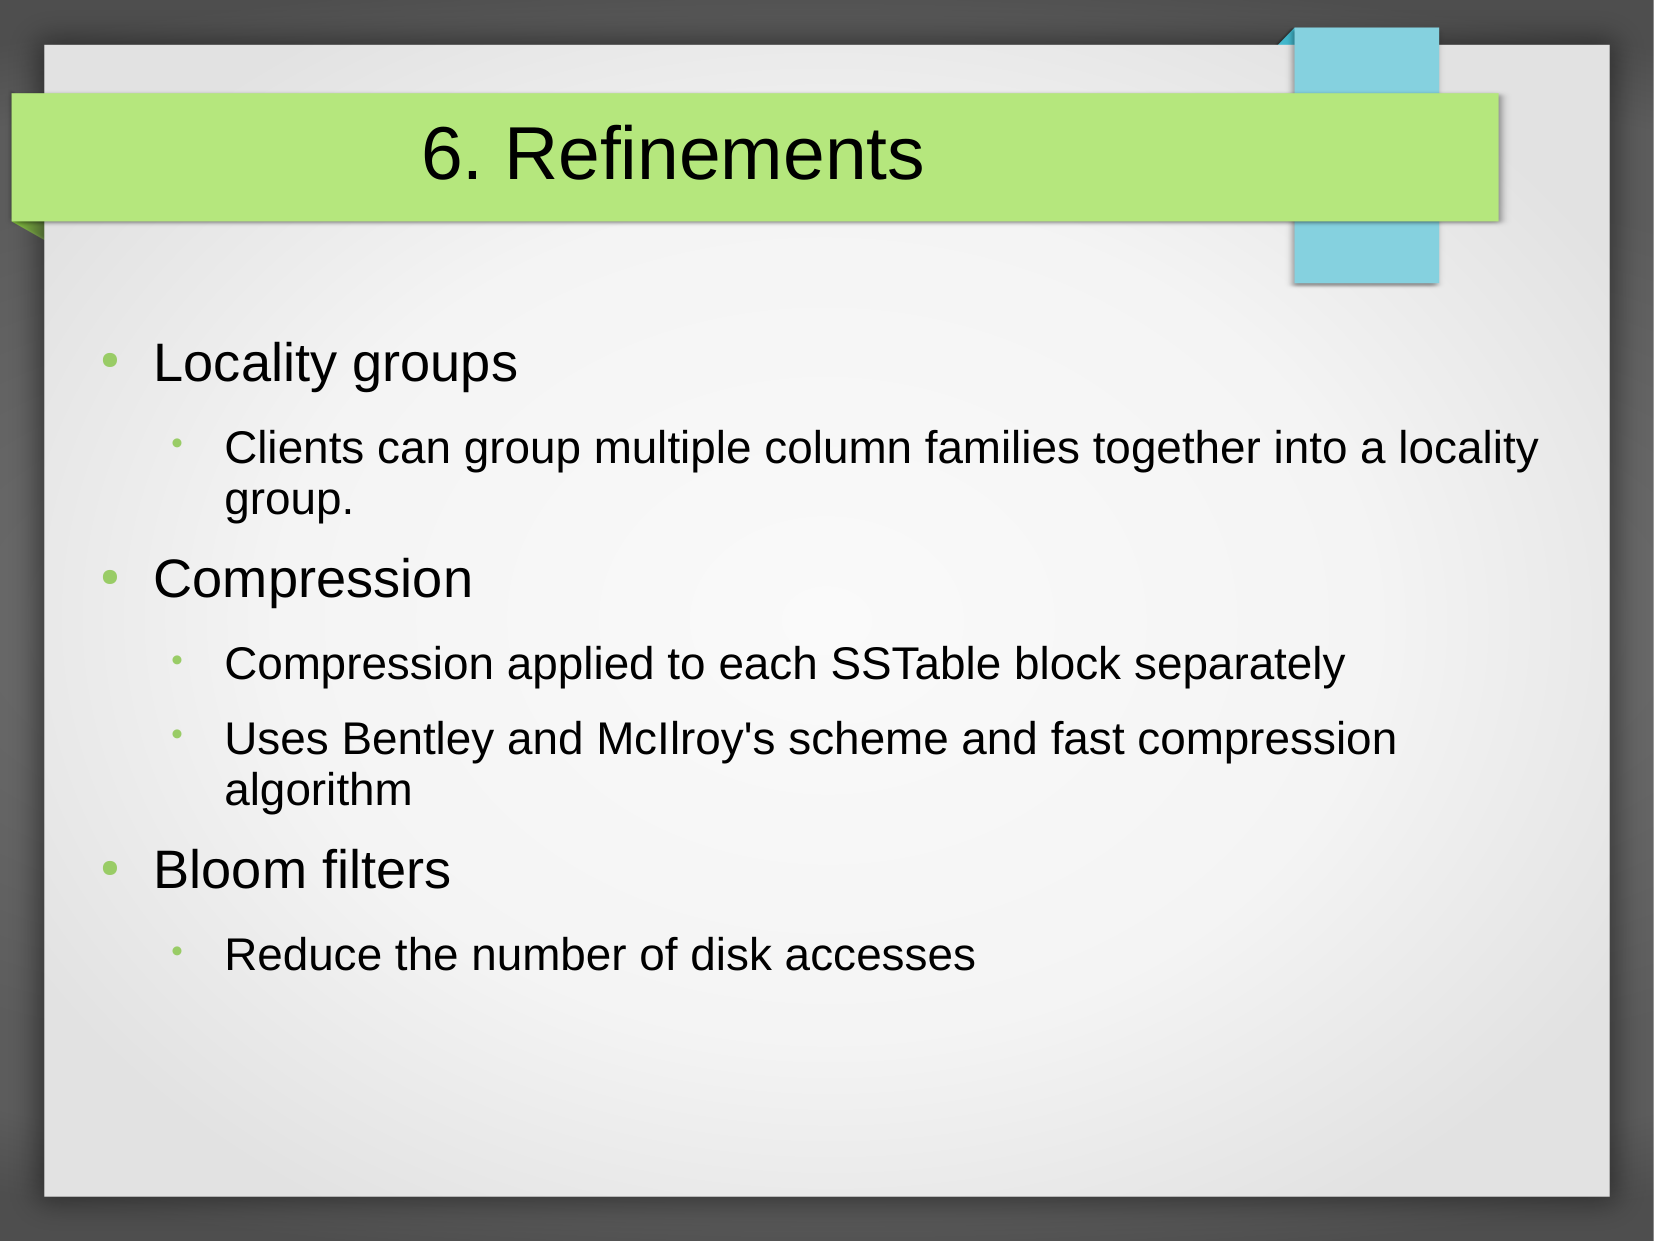

# 6. Refinements
Locality groups
Clients can group multiple column families together into a locality group.
Compression
Compression applied to each SSTable block separately
Uses Bentley and McIlroy's scheme and fast compression algorithm
Bloom filters
Reduce the number of disk accesses